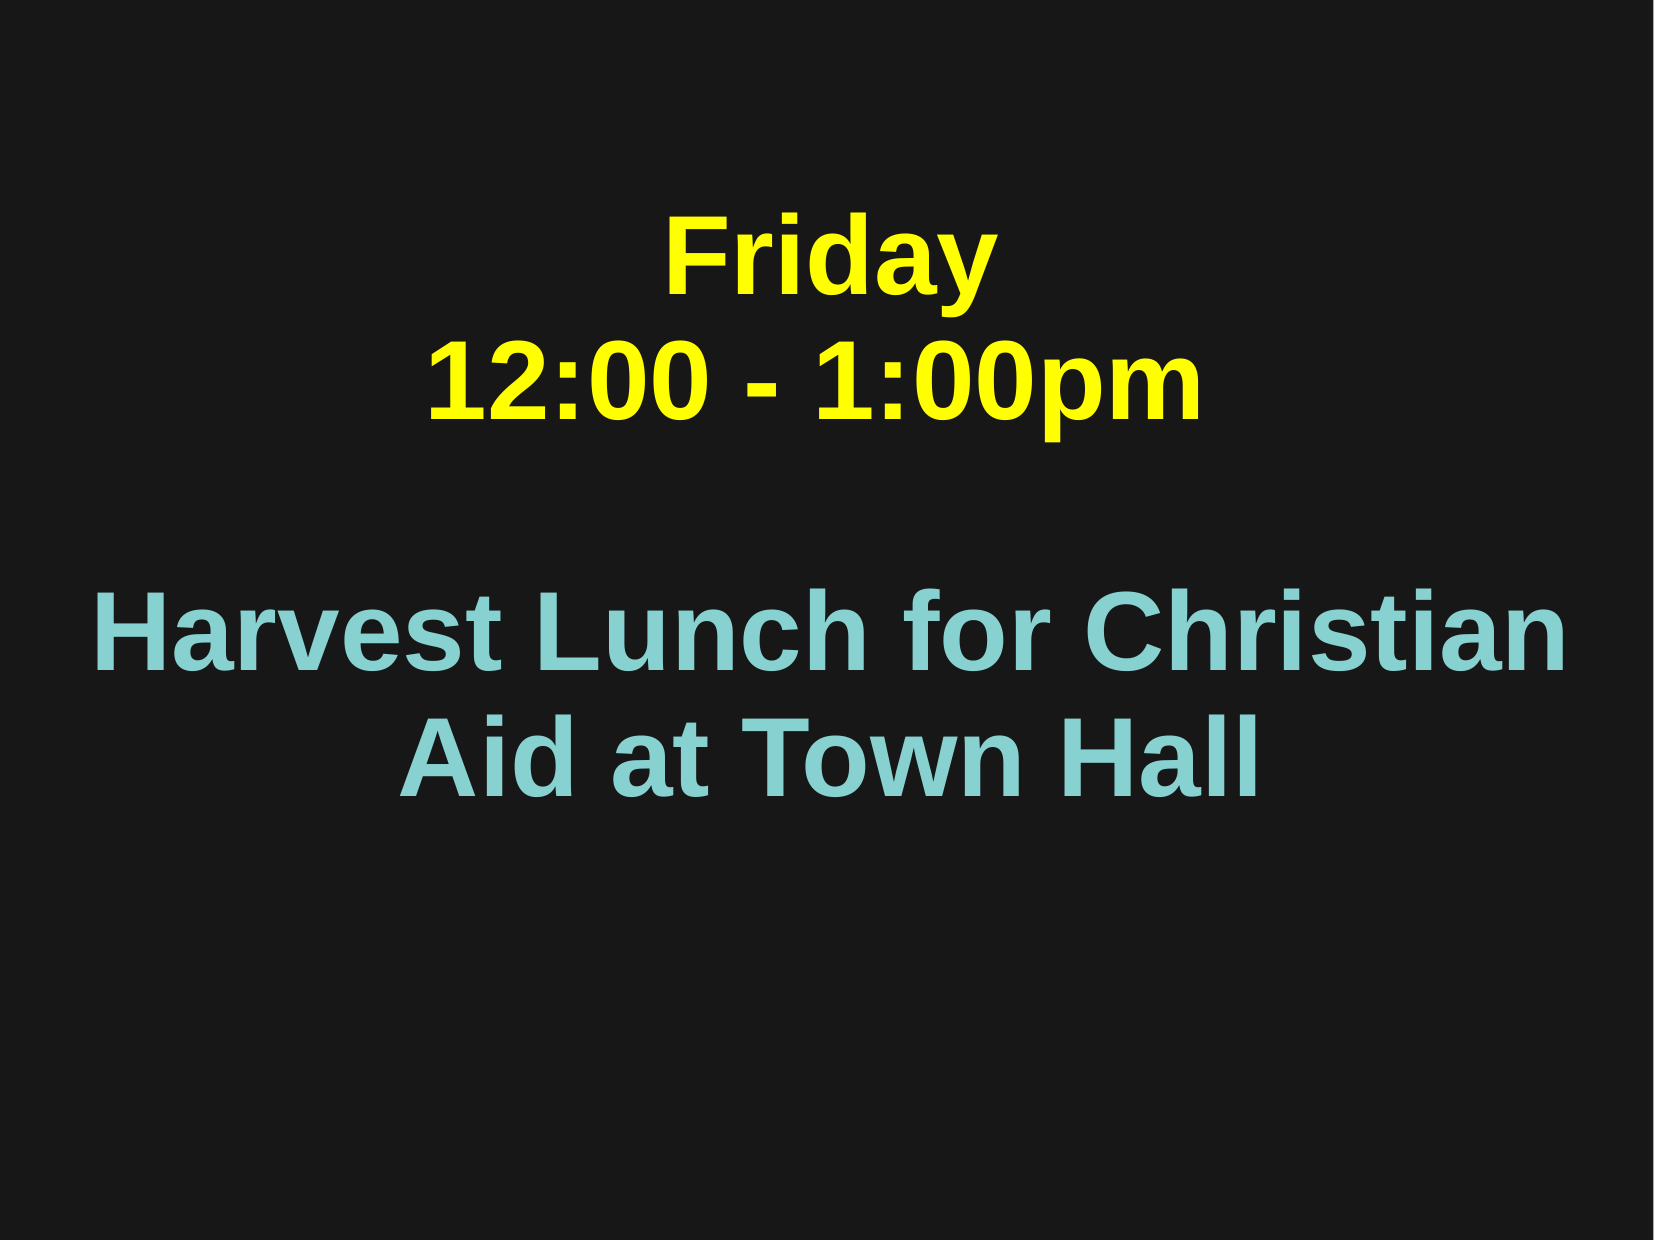

Friday
12:00 - 1:00pm
Harvest Lunch for Christian Aid at Town Hall